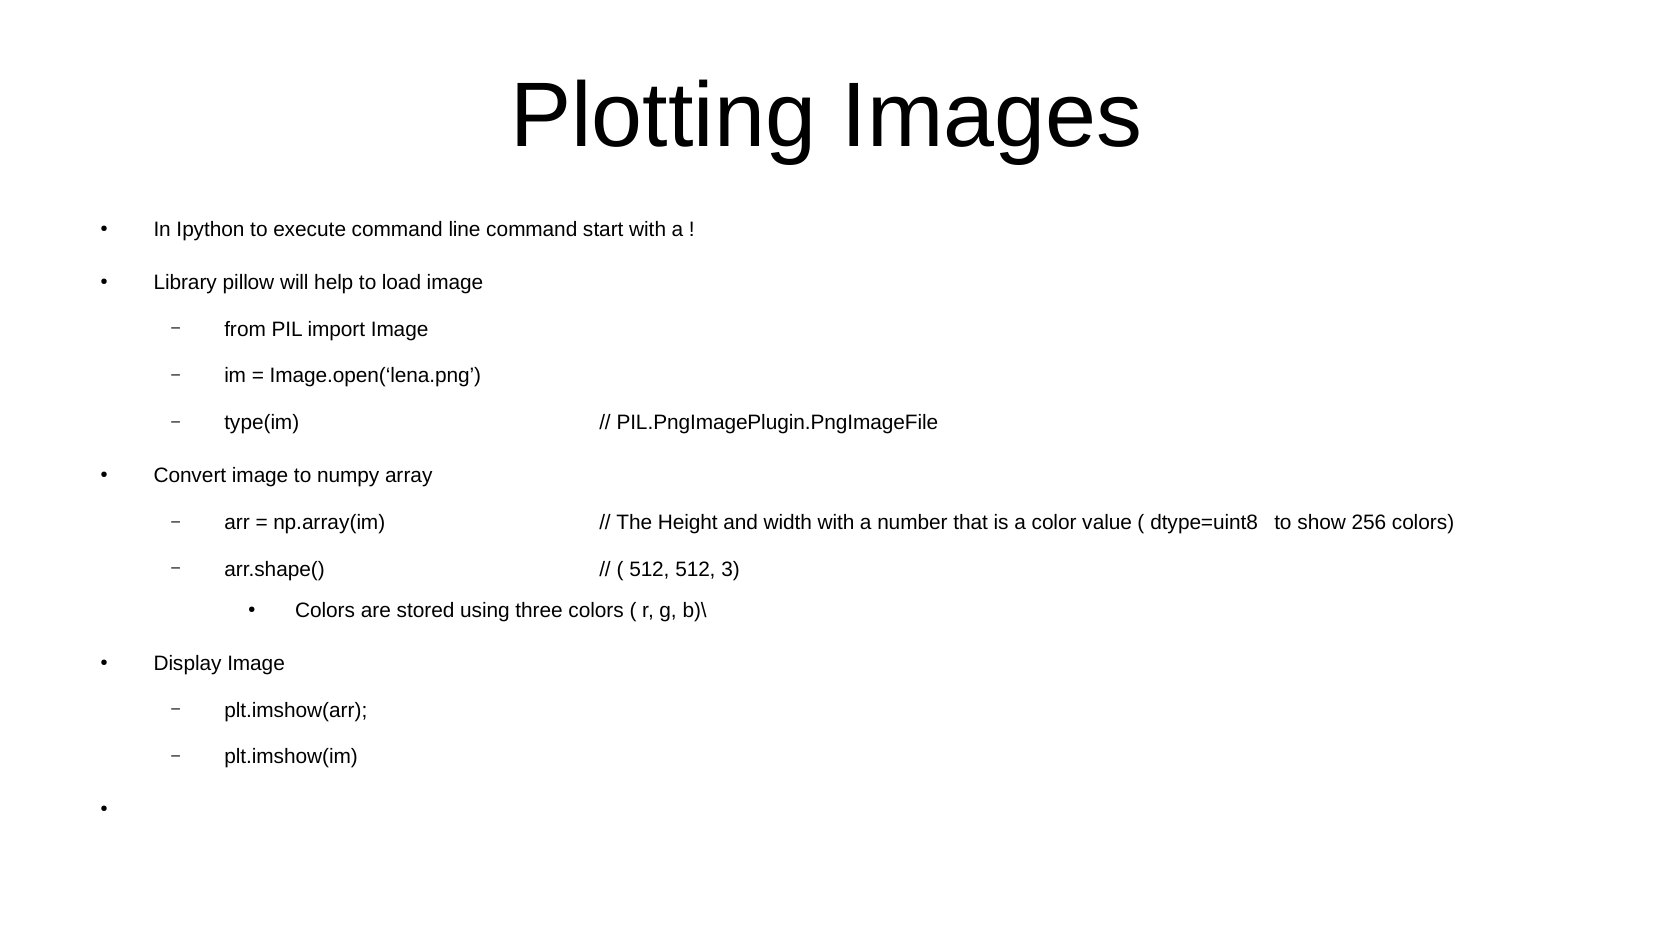

# Plotting Images
In Ipython to execute command line command start with a !
Library pillow will help to load image
from PIL import Image
im = Image.open(‘lena.png’)
type(im)				// PIL.PngImagePlugin.PngImageFile
Convert image to numpy array
arr = np.array(im)			// The Height and width with a number that is a color value ( dtype=uint8	to show 256 colors)
arr.shape()				// ( 512, 512, 3)
Colors are stored using three colors ( r, g, b)\
Display Image
plt.imshow(arr);
plt.imshow(im)